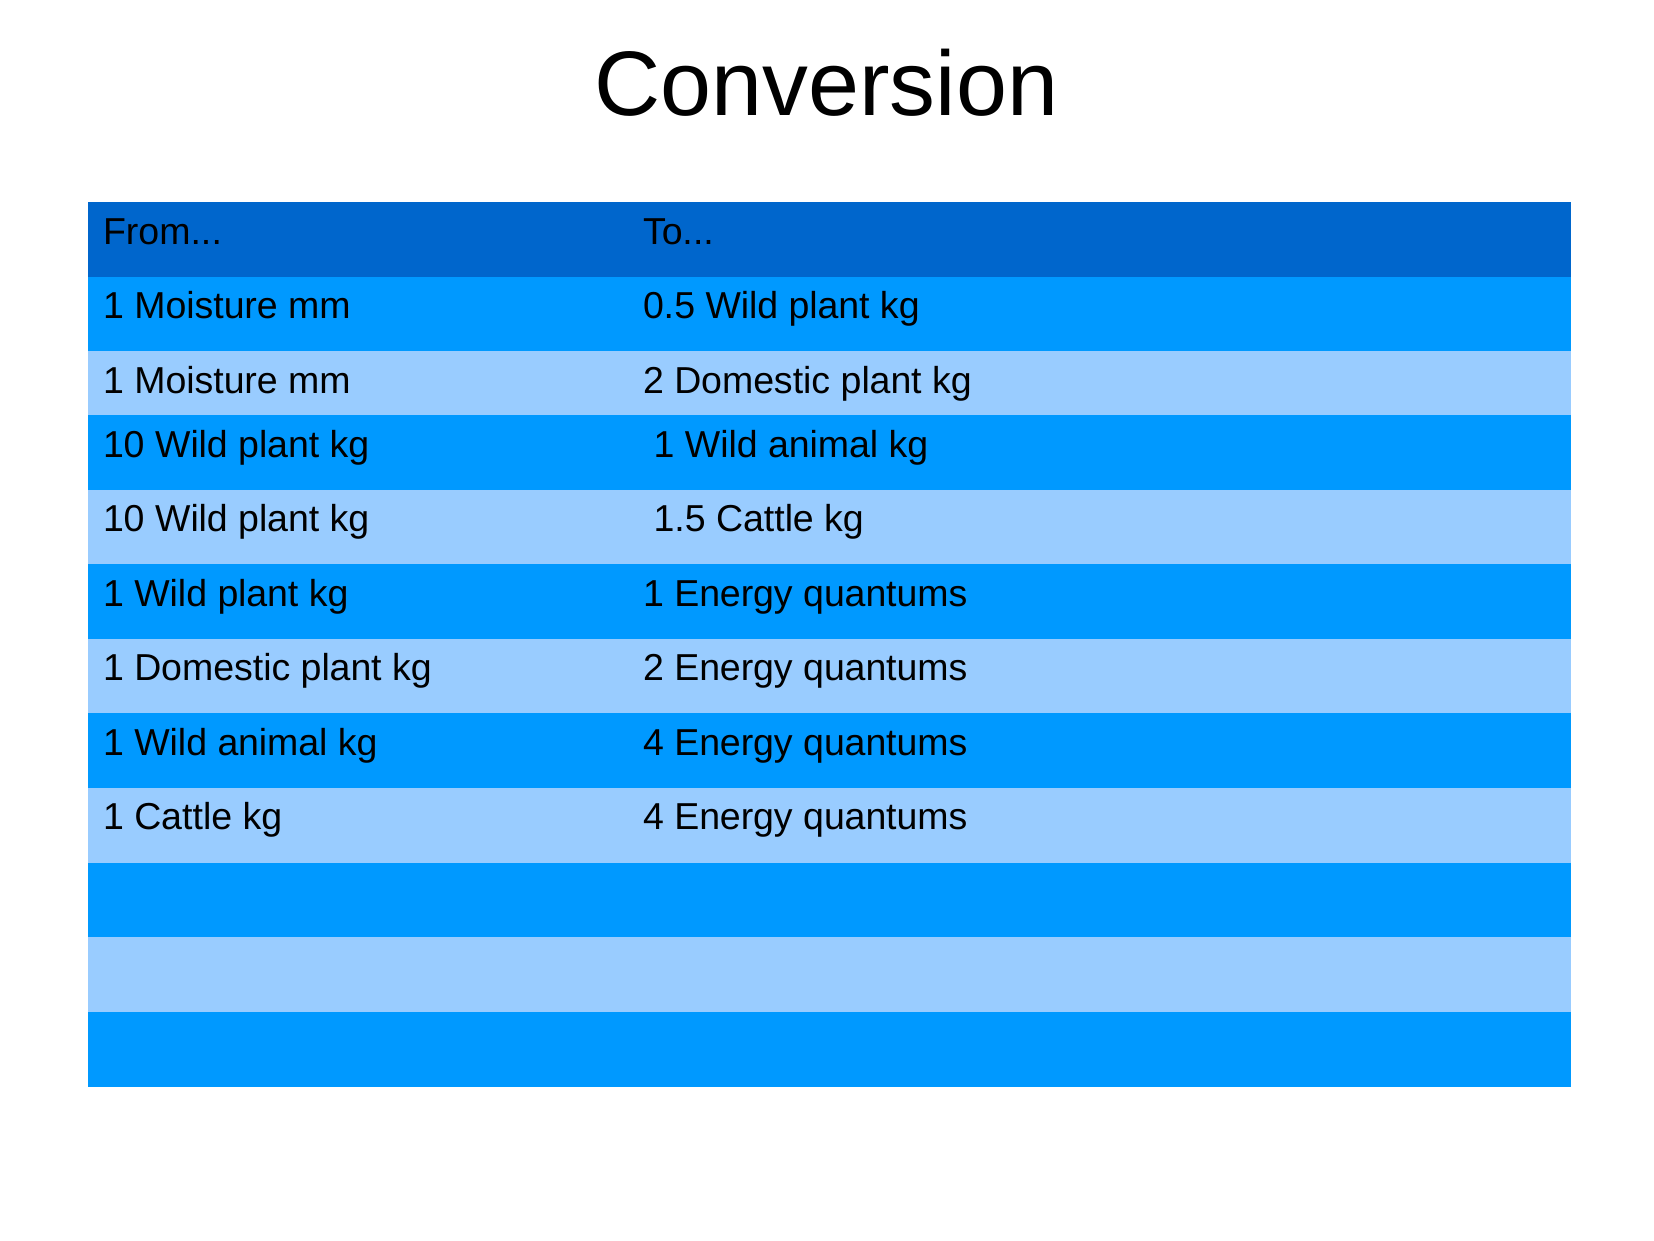

# Conversion
| From... | | To... | | |
| --- | --- | --- | --- | --- |
| 1 Moisture mm | | 0.5 Wild plant kg | | |
| 1 Moisture mm | | 2 Domestic plant kg | | |
| 10 Wild plant kg | | 1 Wild animal kg | | |
| 10 Wild plant kg | | 1.5 Cattle kg | | |
| 1 Wild plant kg | | 1 Energy quantums | | |
| 1 Domestic plant kg | | 2 Energy quantums | | |
| 1 Wild animal kg | | 4 Energy quantums | | |
| 1 Cattle kg | | 4 Energy quantums | | |
| | | | | |
| | | | | |
| | | | | |